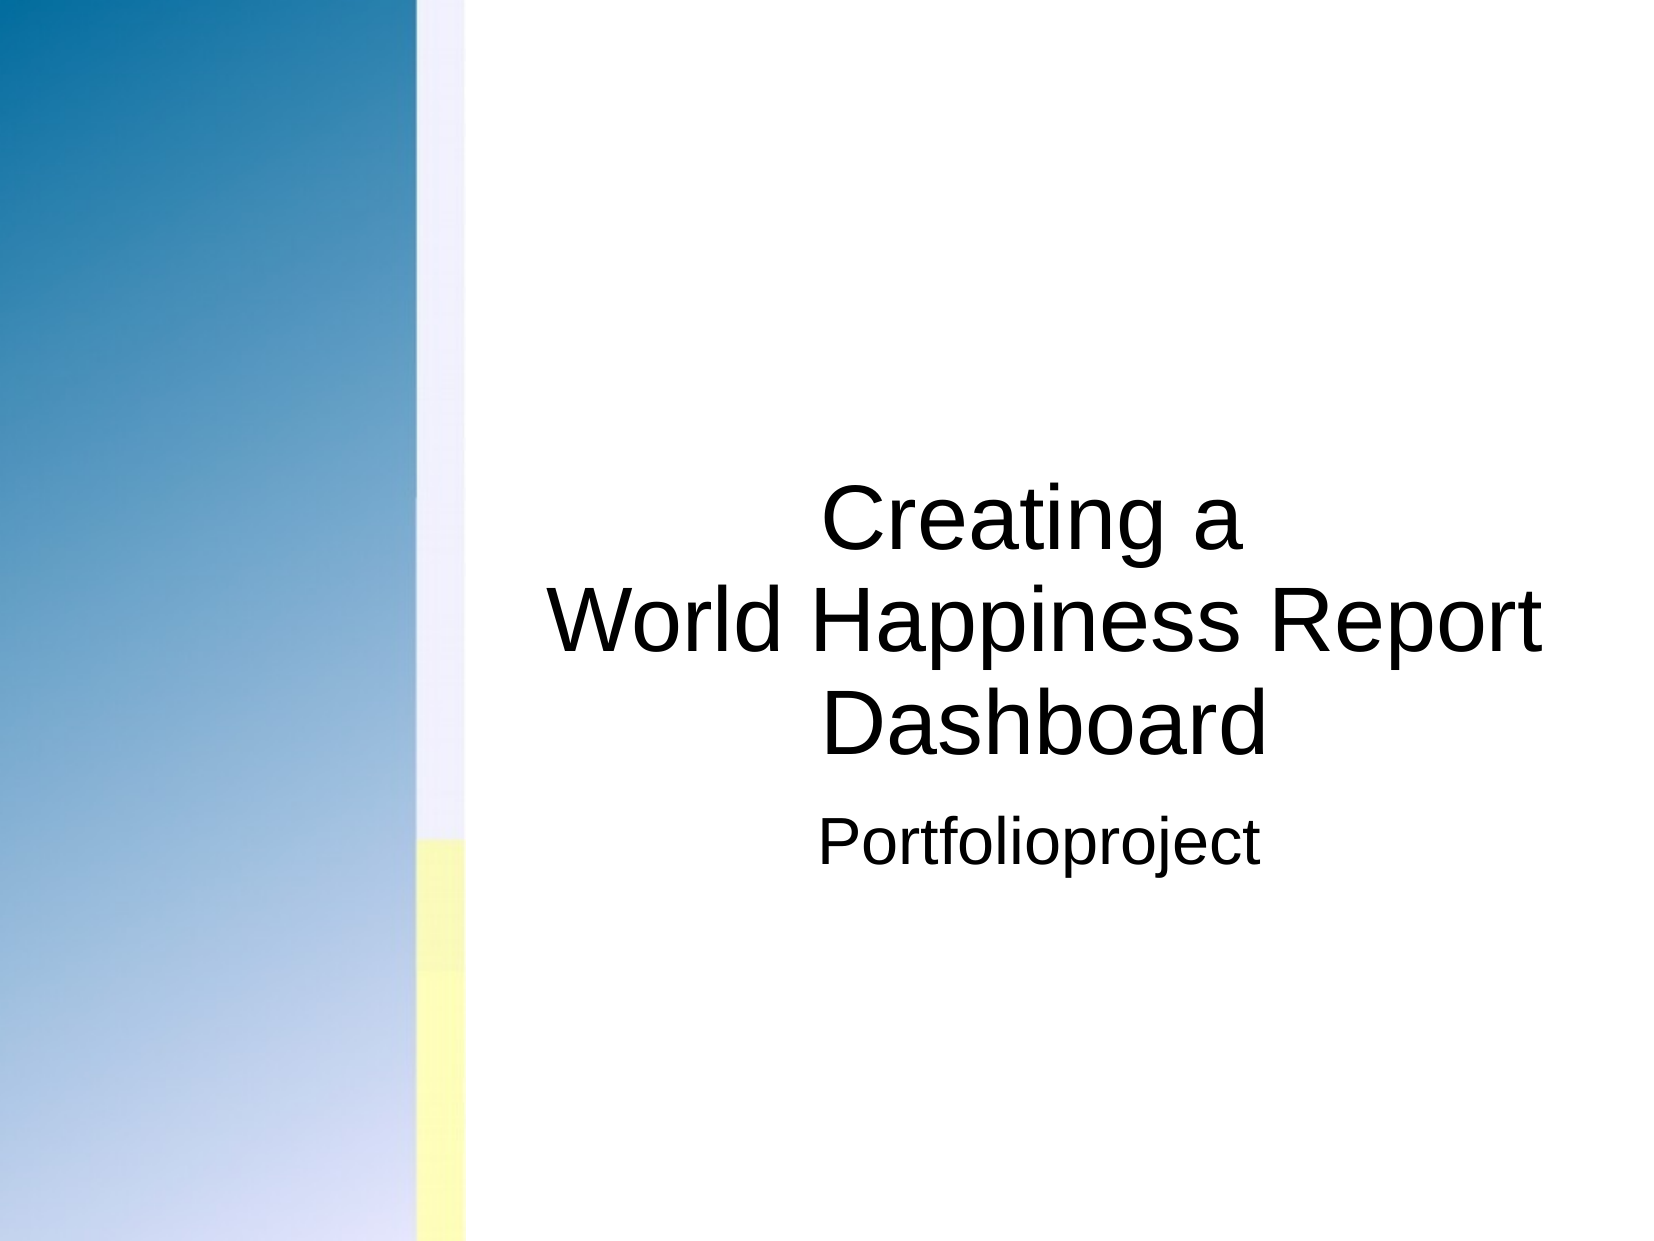

# Creating a World Happiness Report Dashboard
Portfolioproject
åå